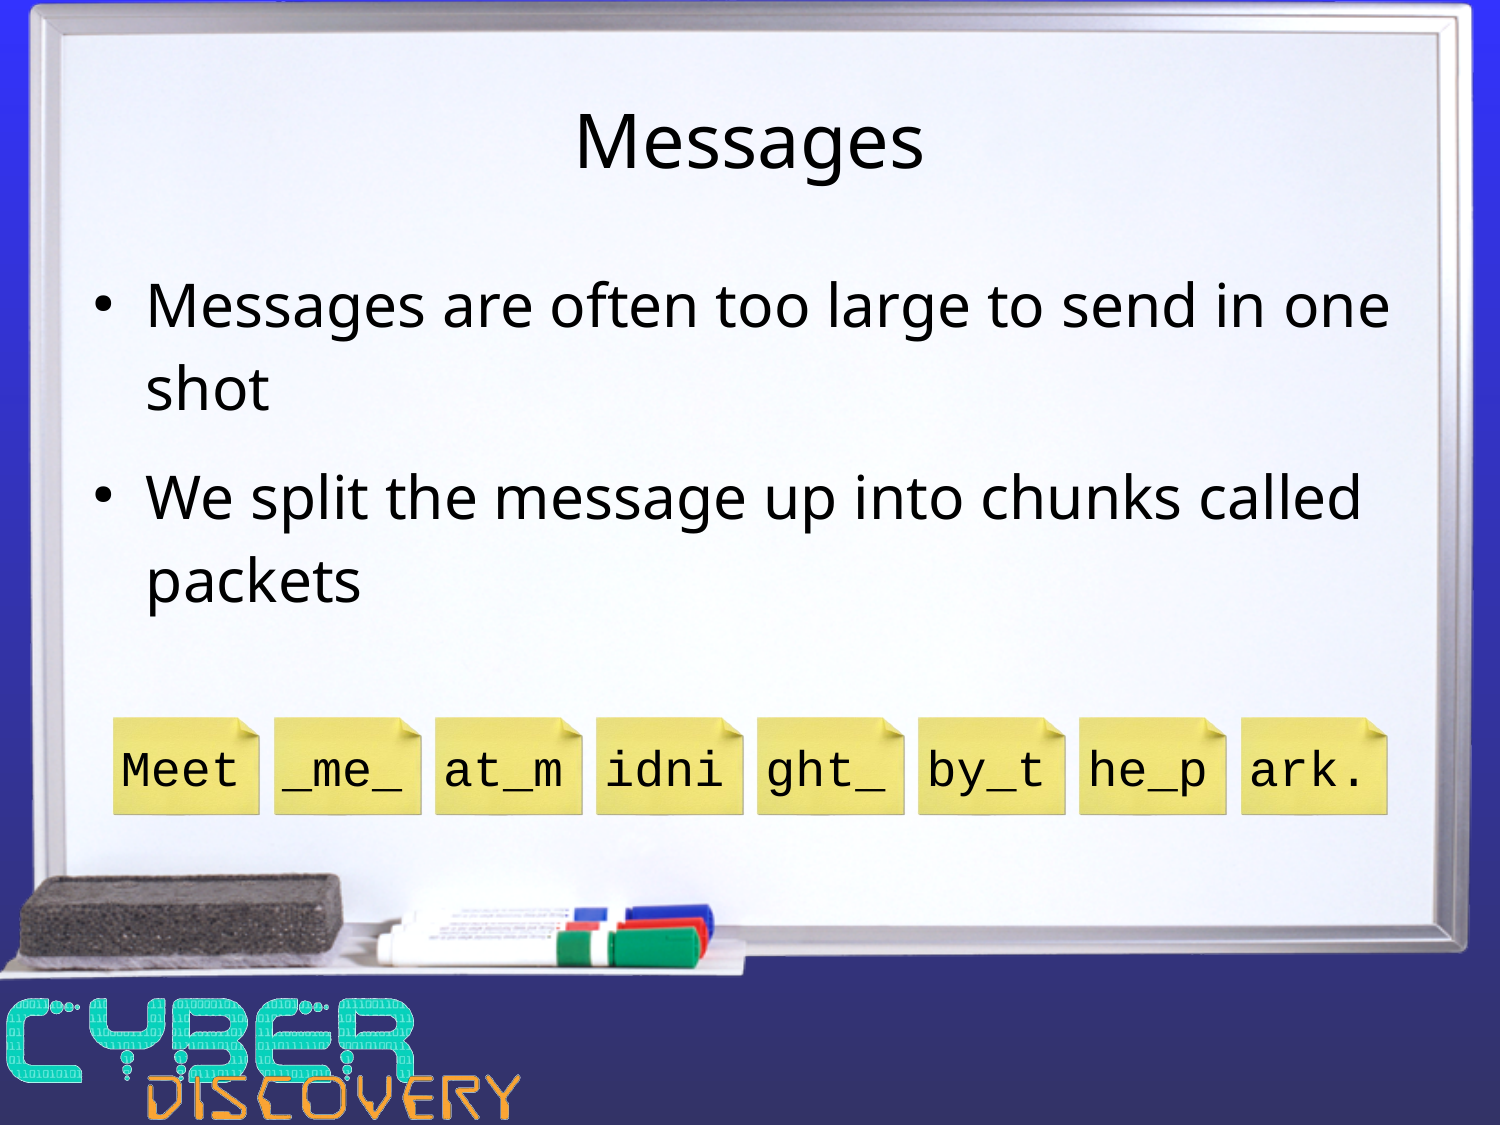

# Messages
Messages are often too large to send in one shot
We split the message up into chunks called packets
Meet
_me_
at_m
idni
ght_
by_t
he_p
ark.